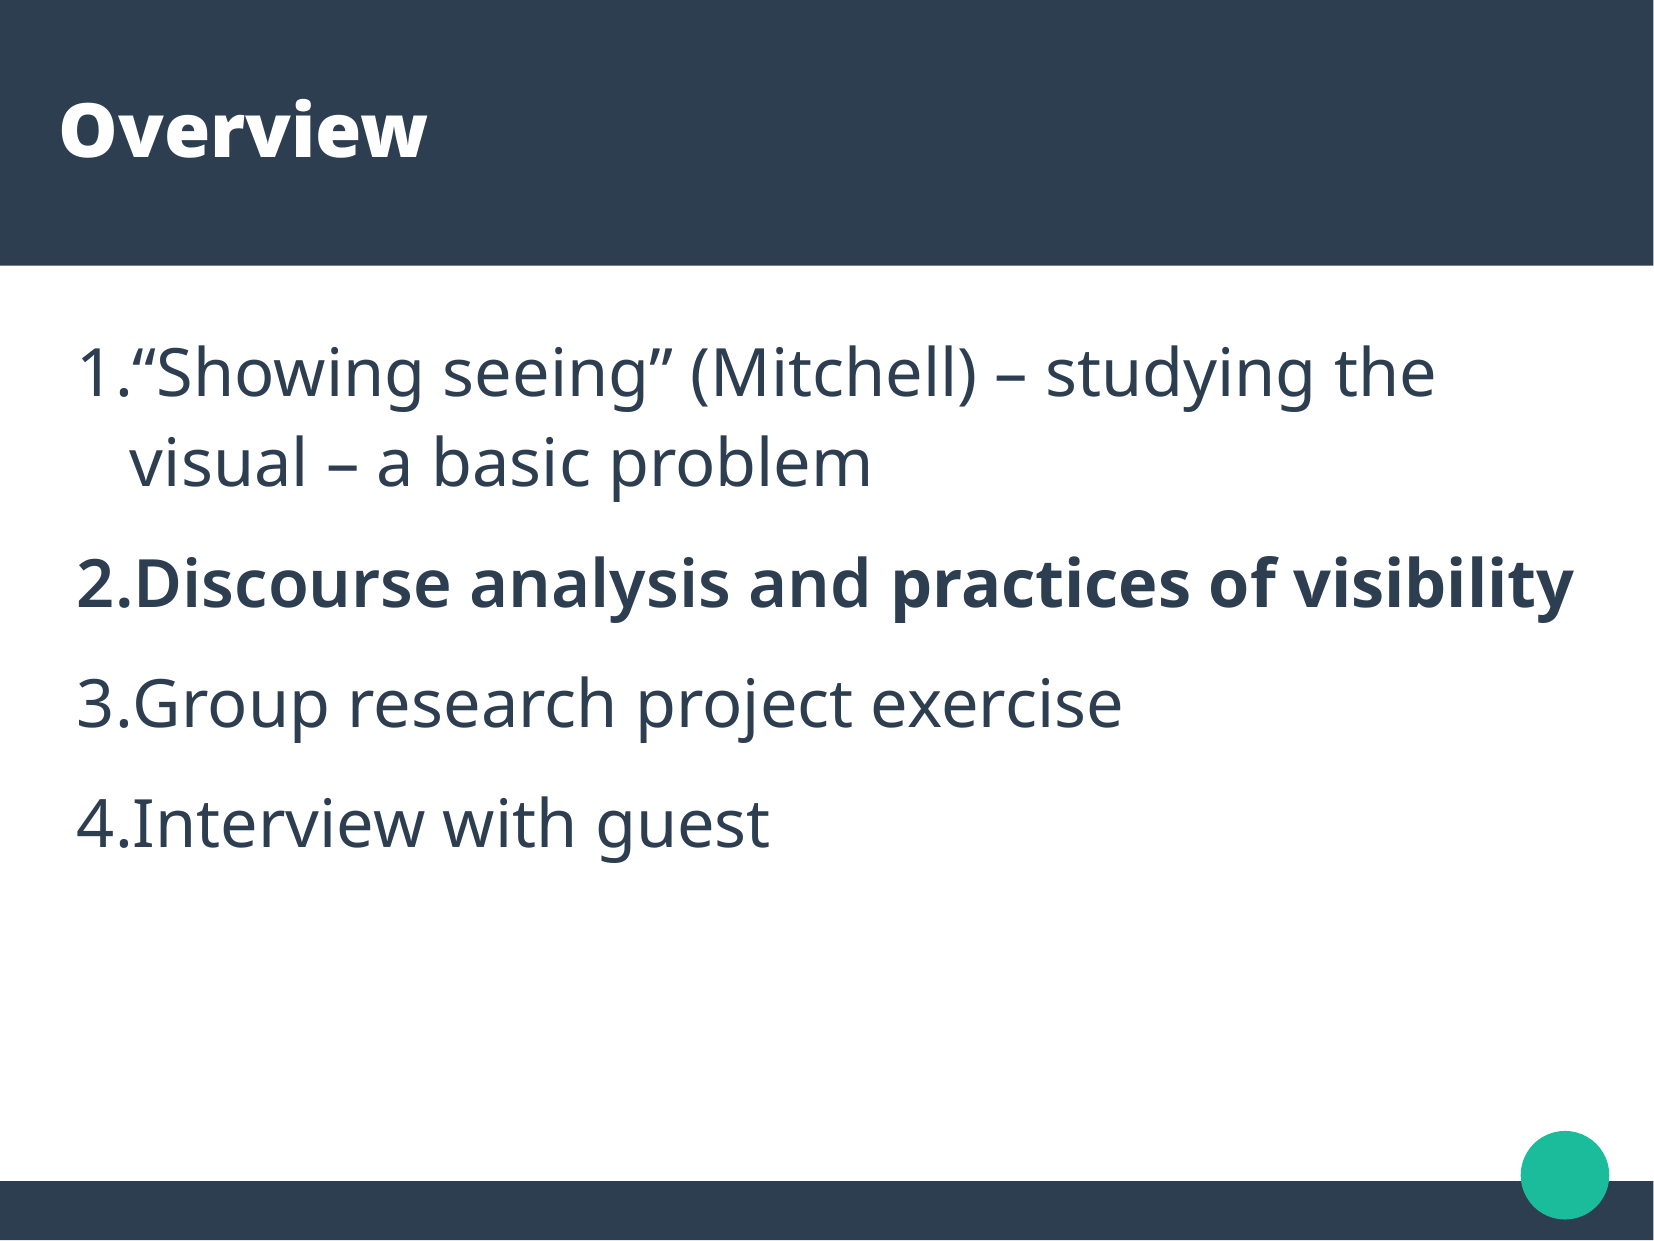

# Overview
“Showing seeing” (Mitchell) – studying the visual – a basic problem
Discourse analysis and practices of visibility
Group research project exercise
Interview with guest